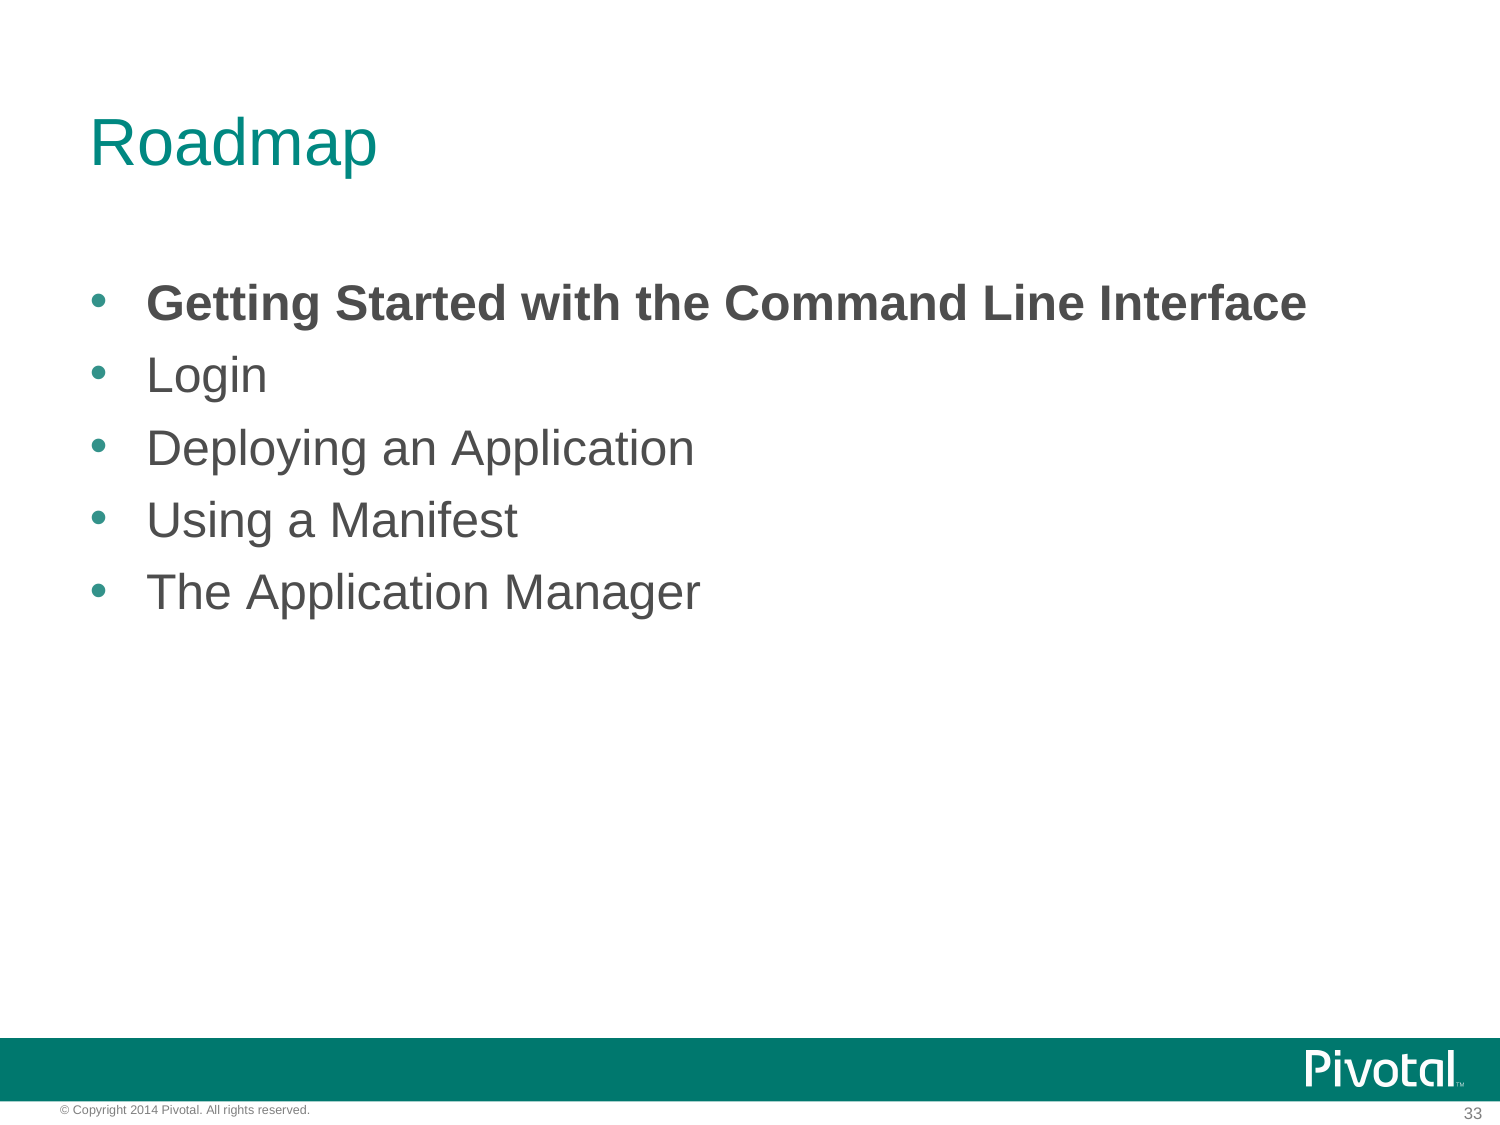

# Roadmap
Getting Started with the Command Line Interface
Login
Deploying an Application
Using a Manifest
The Application Manager